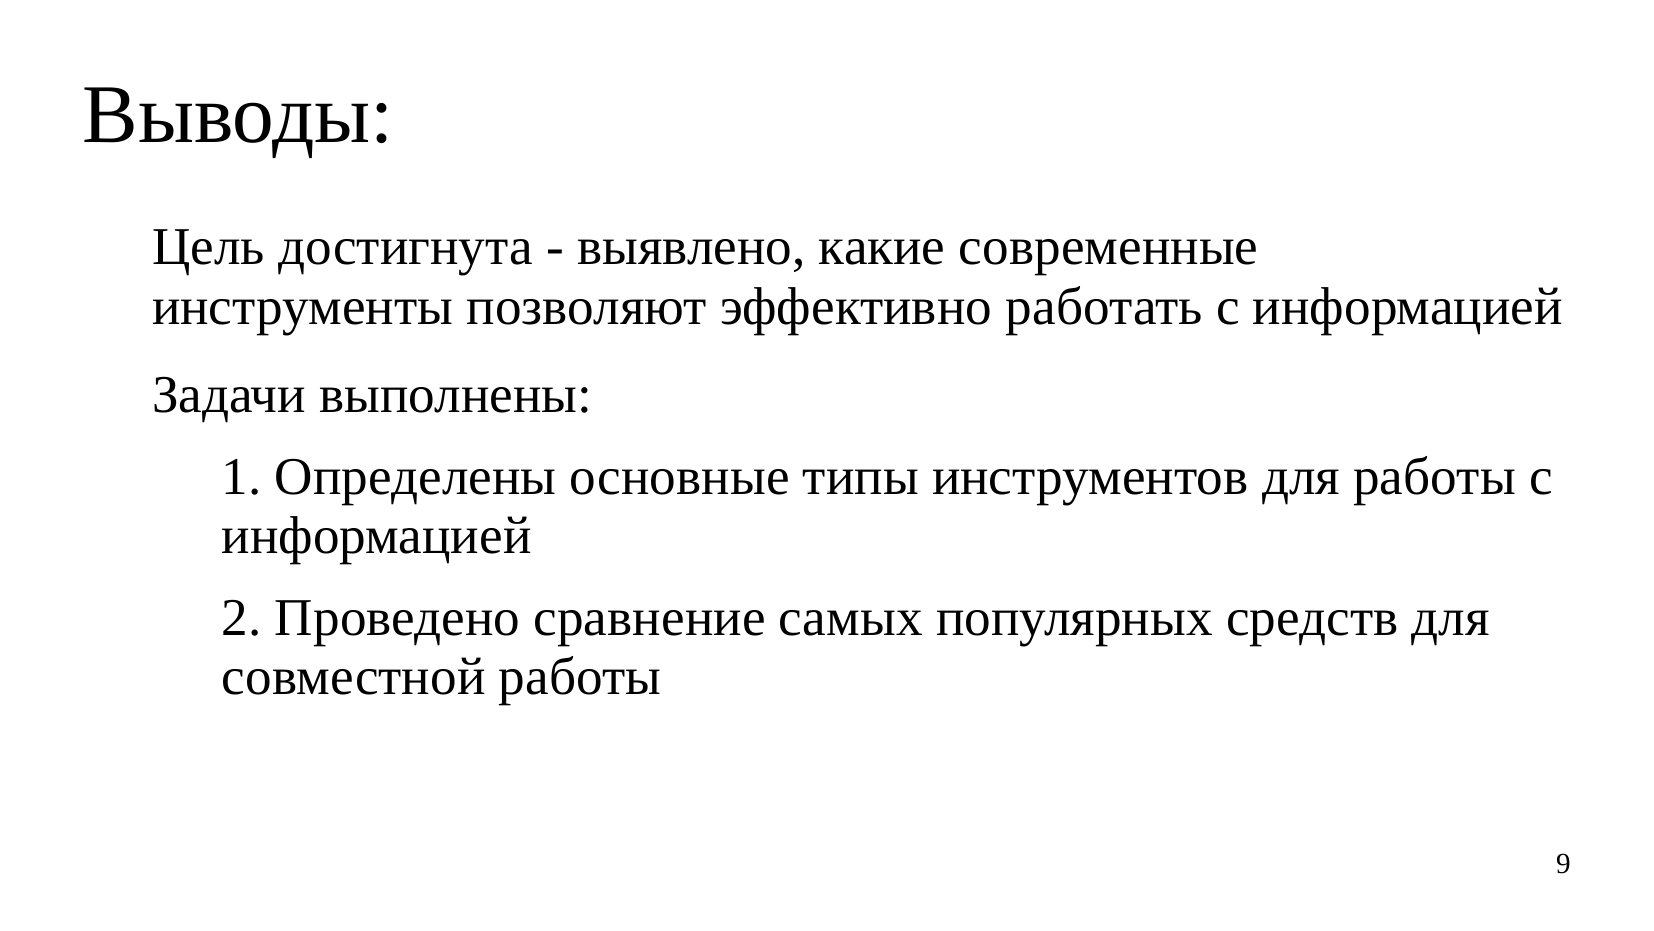

# Выводы:
Цель достигнута - выявлено, какие современные инструменты позволяют эффективно работать с информацией
Задачи выполнены:
1. Определены основные типы инструментов для работы с информацией
2. Проведено сравнение самых популярных средств для совместной работы
9